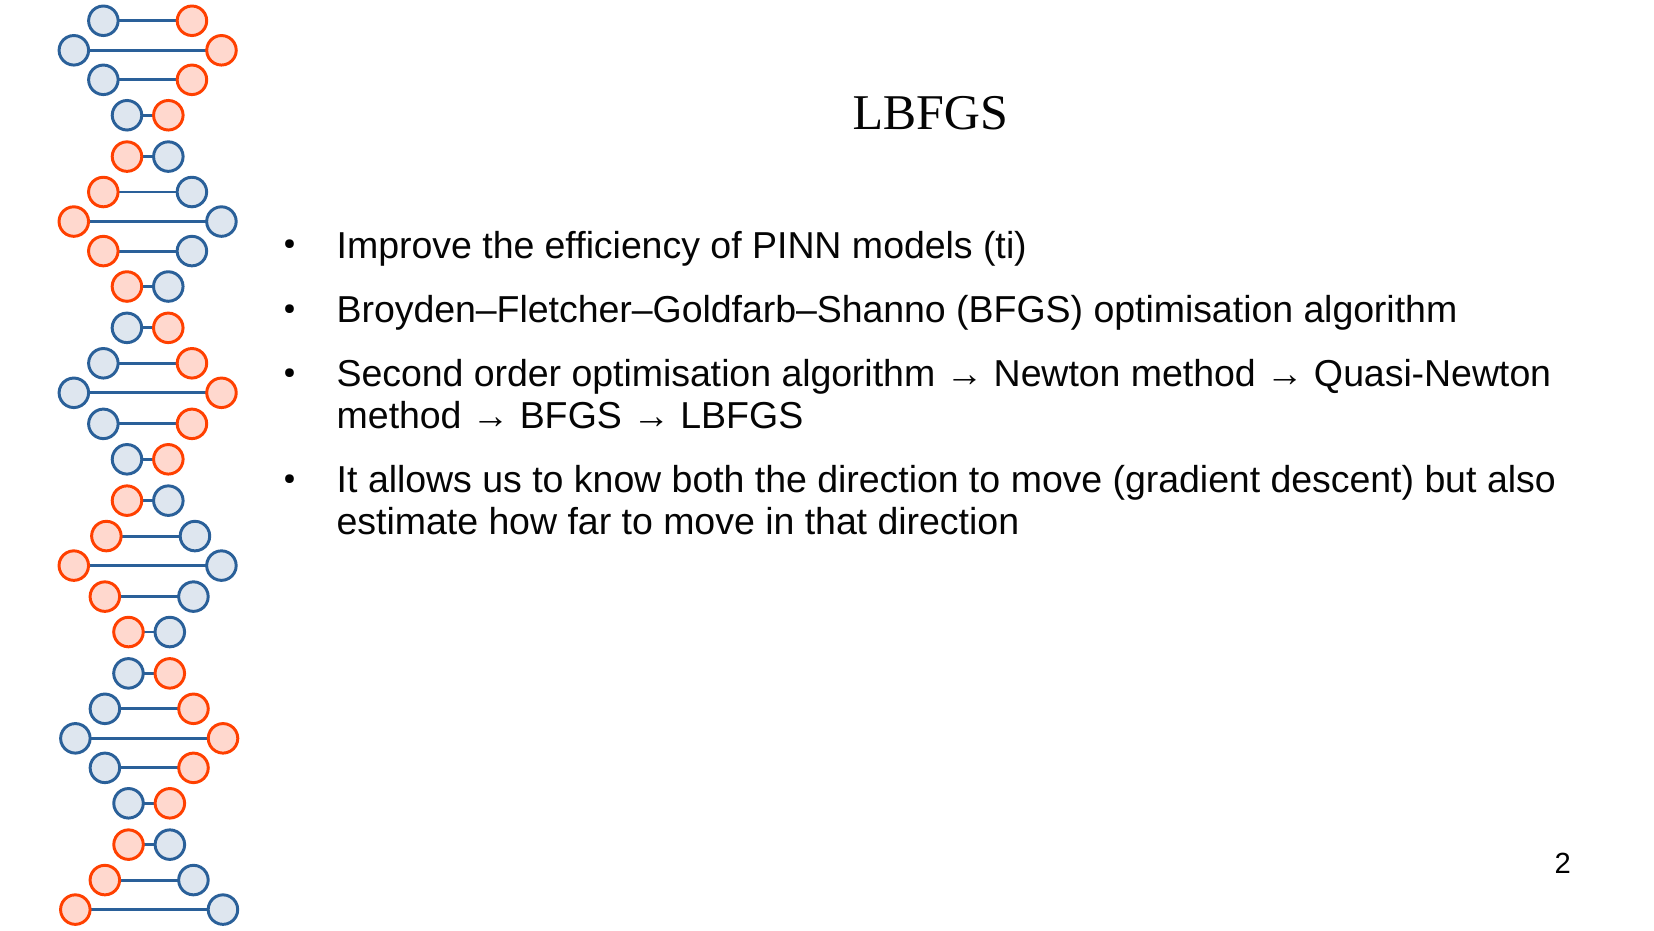

# LBFGS
Improve the efficiency of PINN models (ti)
Broyden–Fletcher–Goldfarb–Shanno (BFGS) optimisation algorithm
Second order optimisation algorithm → Newton method → Quasi-Newton method → BFGS → LBFGS
It allows us to know both the direction to move (gradient descent) but also estimate how far to move in that direction
2